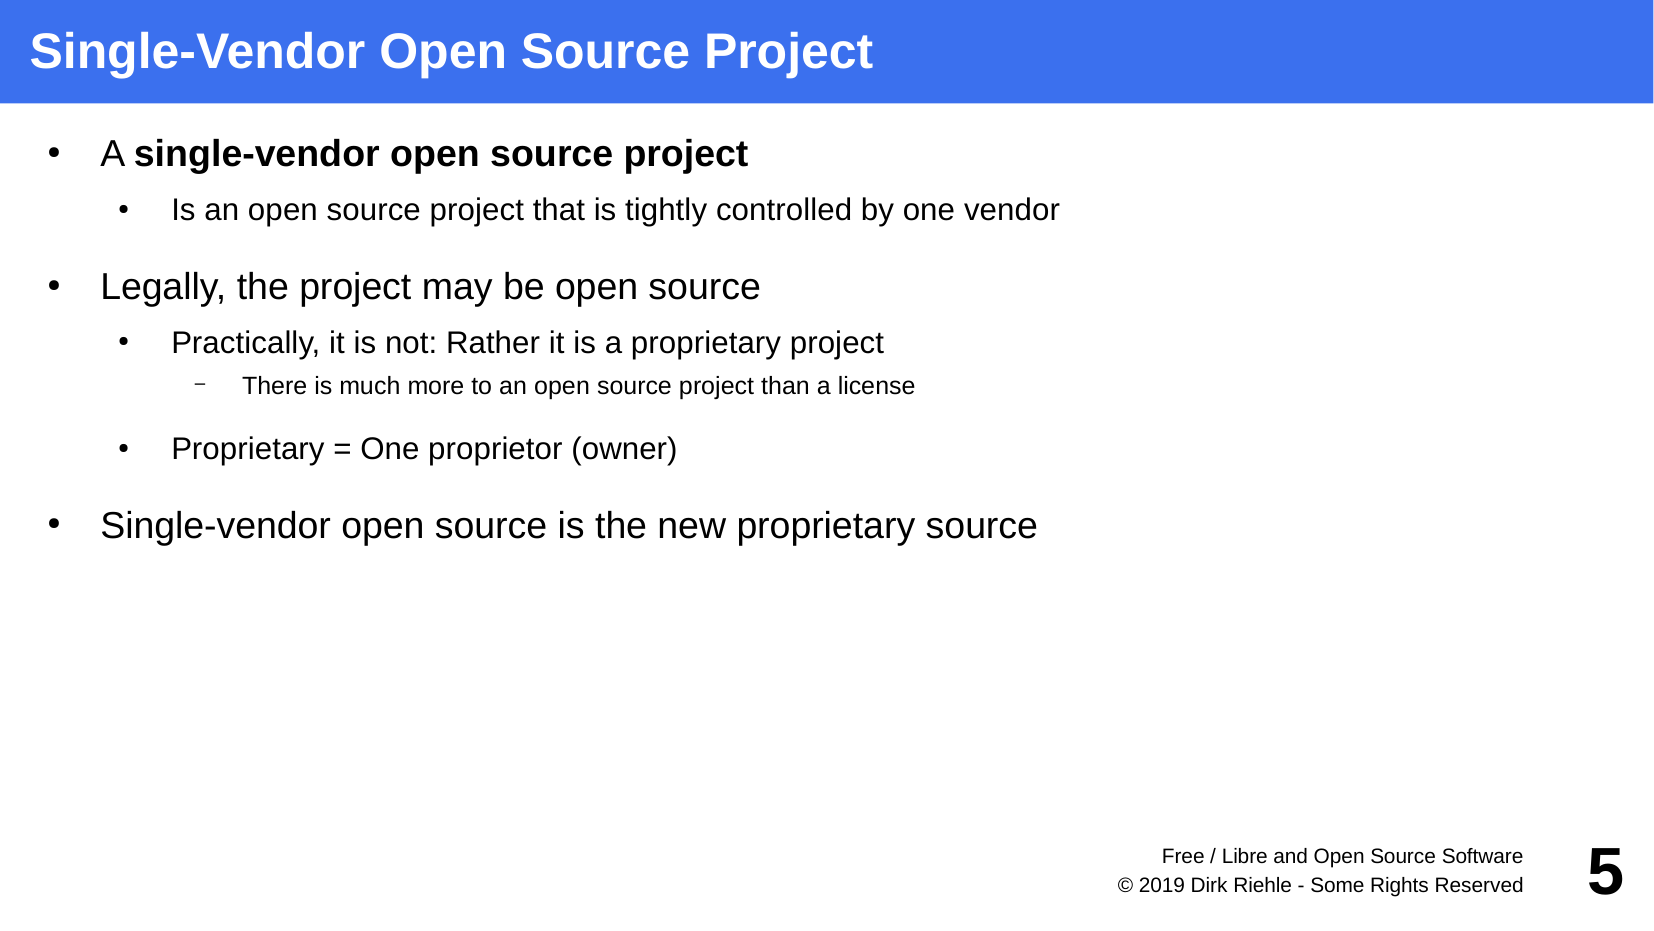

# Single-Vendor Open Source Project
A single-vendor open source project
Is an open source project that is tightly controlled by one vendor
Legally, the project may be open source
Practically, it is not: Rather it is a proprietary project
There is much more to an open source project than a license
Proprietary = One proprietor (owner)
Single-vendor open source is the new proprietary source
Free / Libre and Open Source Software
5
© 2019 Dirk Riehle - Some Rights Reserved